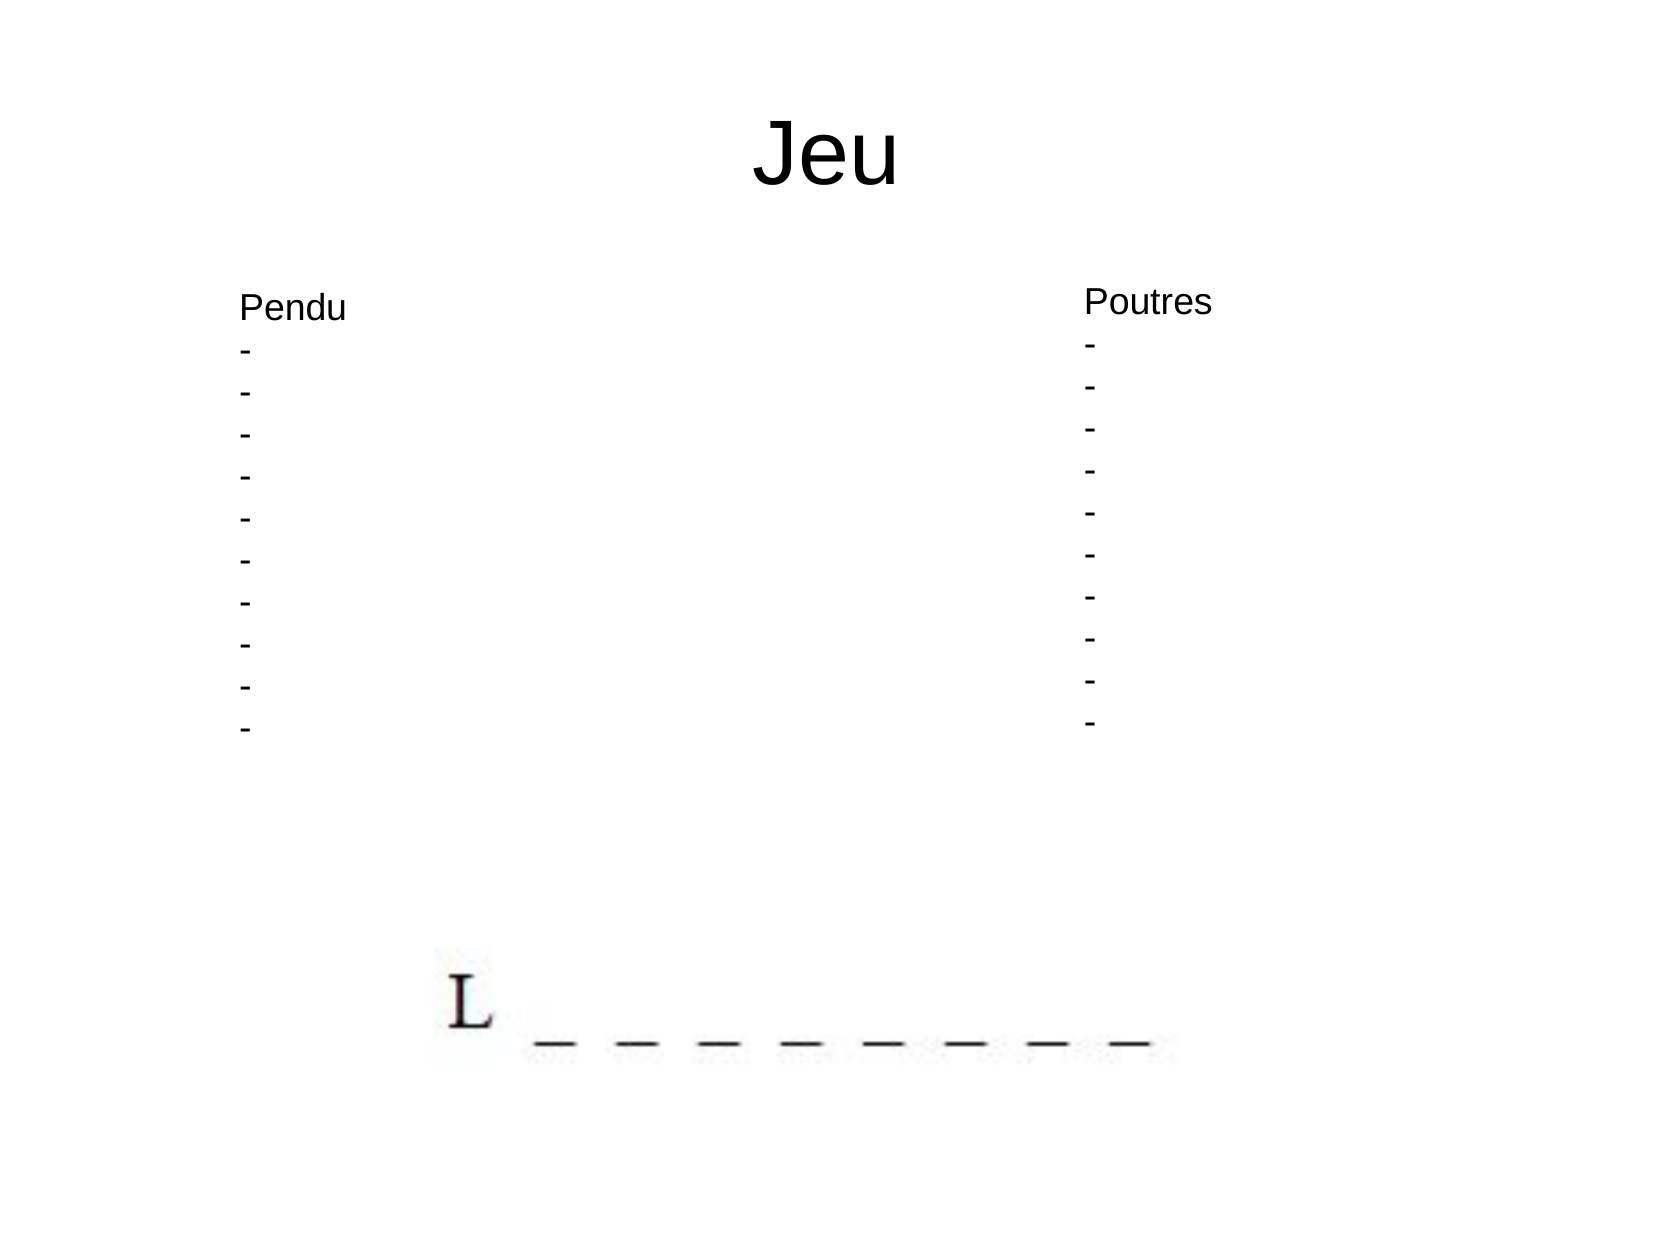

# Jeu
Poutres
-
-
-
-
-
-
-
-
-
-
Pendu
-
-
-
-
-
-
-
-
-
-